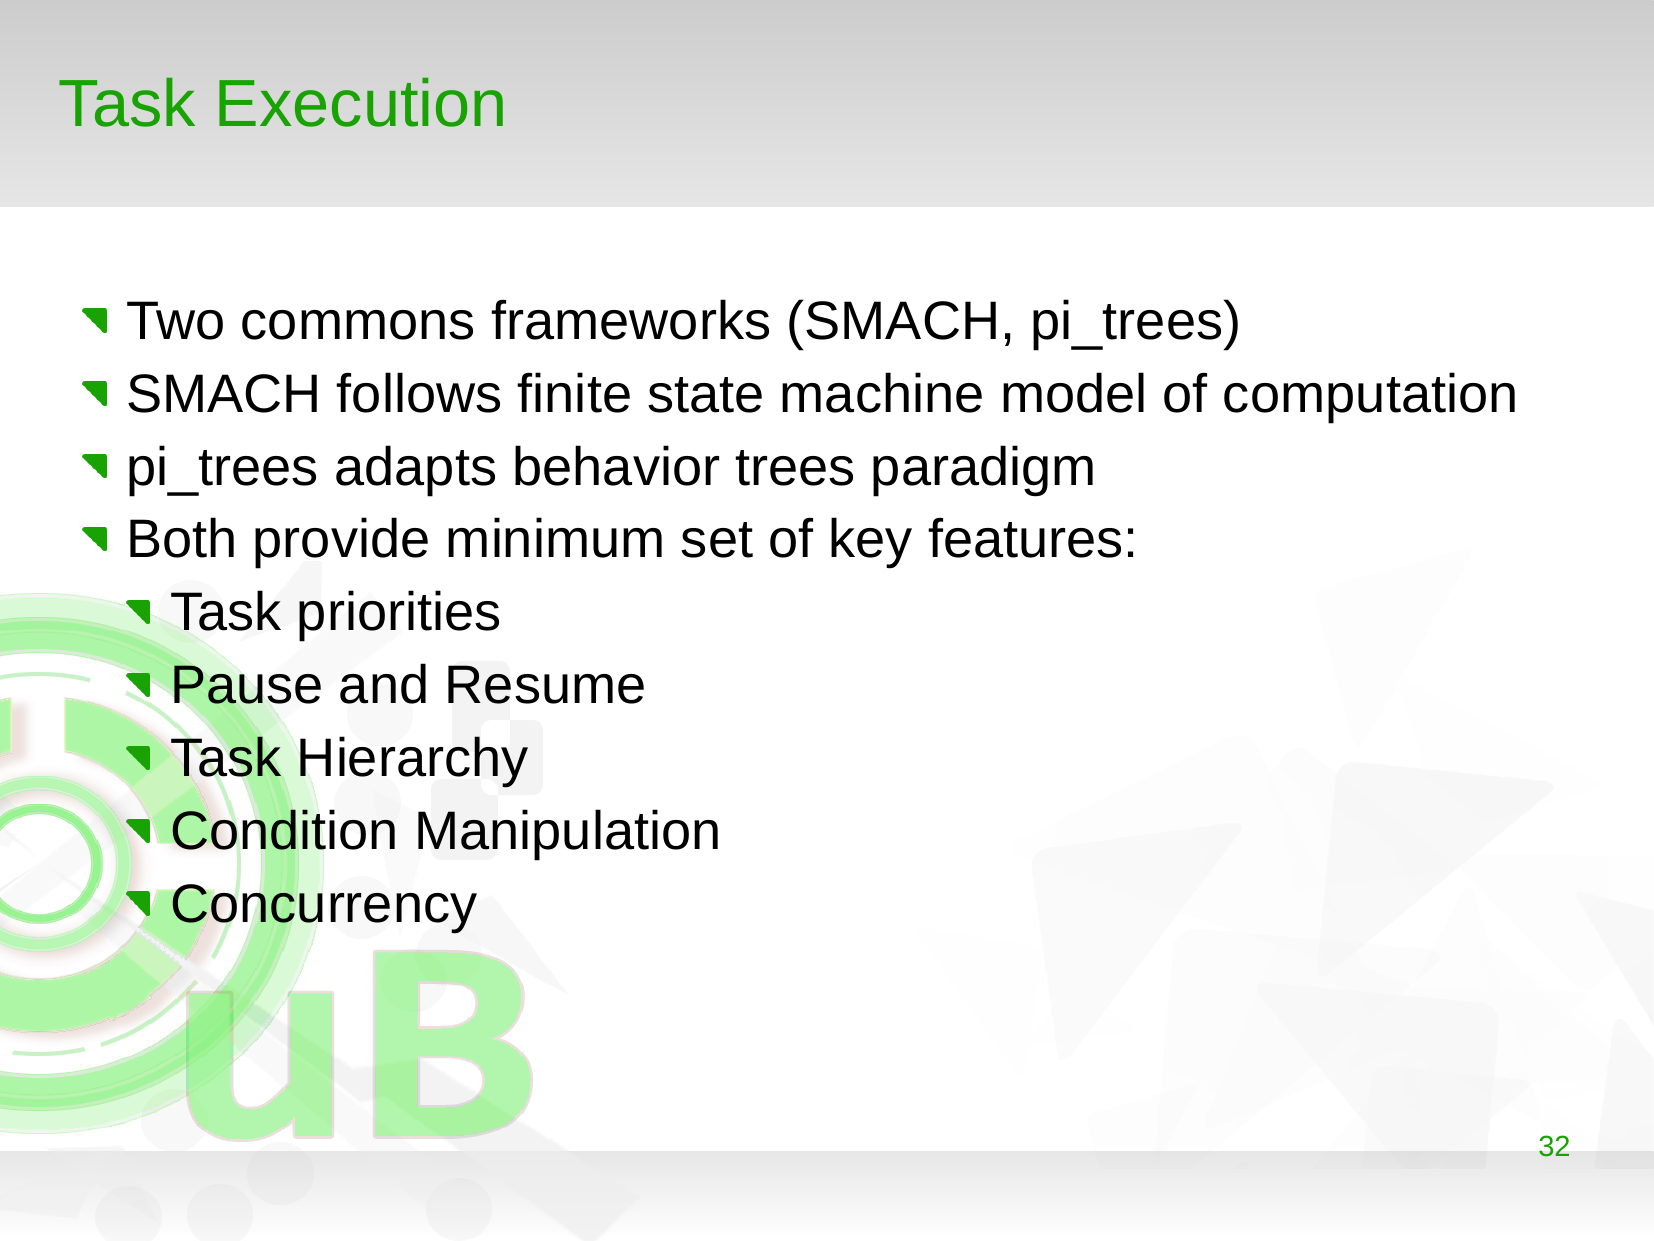

# Task Execution
Two commons frameworks (SMACH, pi_trees)
SMACH follows finite state machine model of computation
pi_trees adapts behavior trees paradigm
Both provide minimum set of key features:
Task priorities
Pause and Resume
Task Hierarchy
Condition Manipulation
Concurrency
32